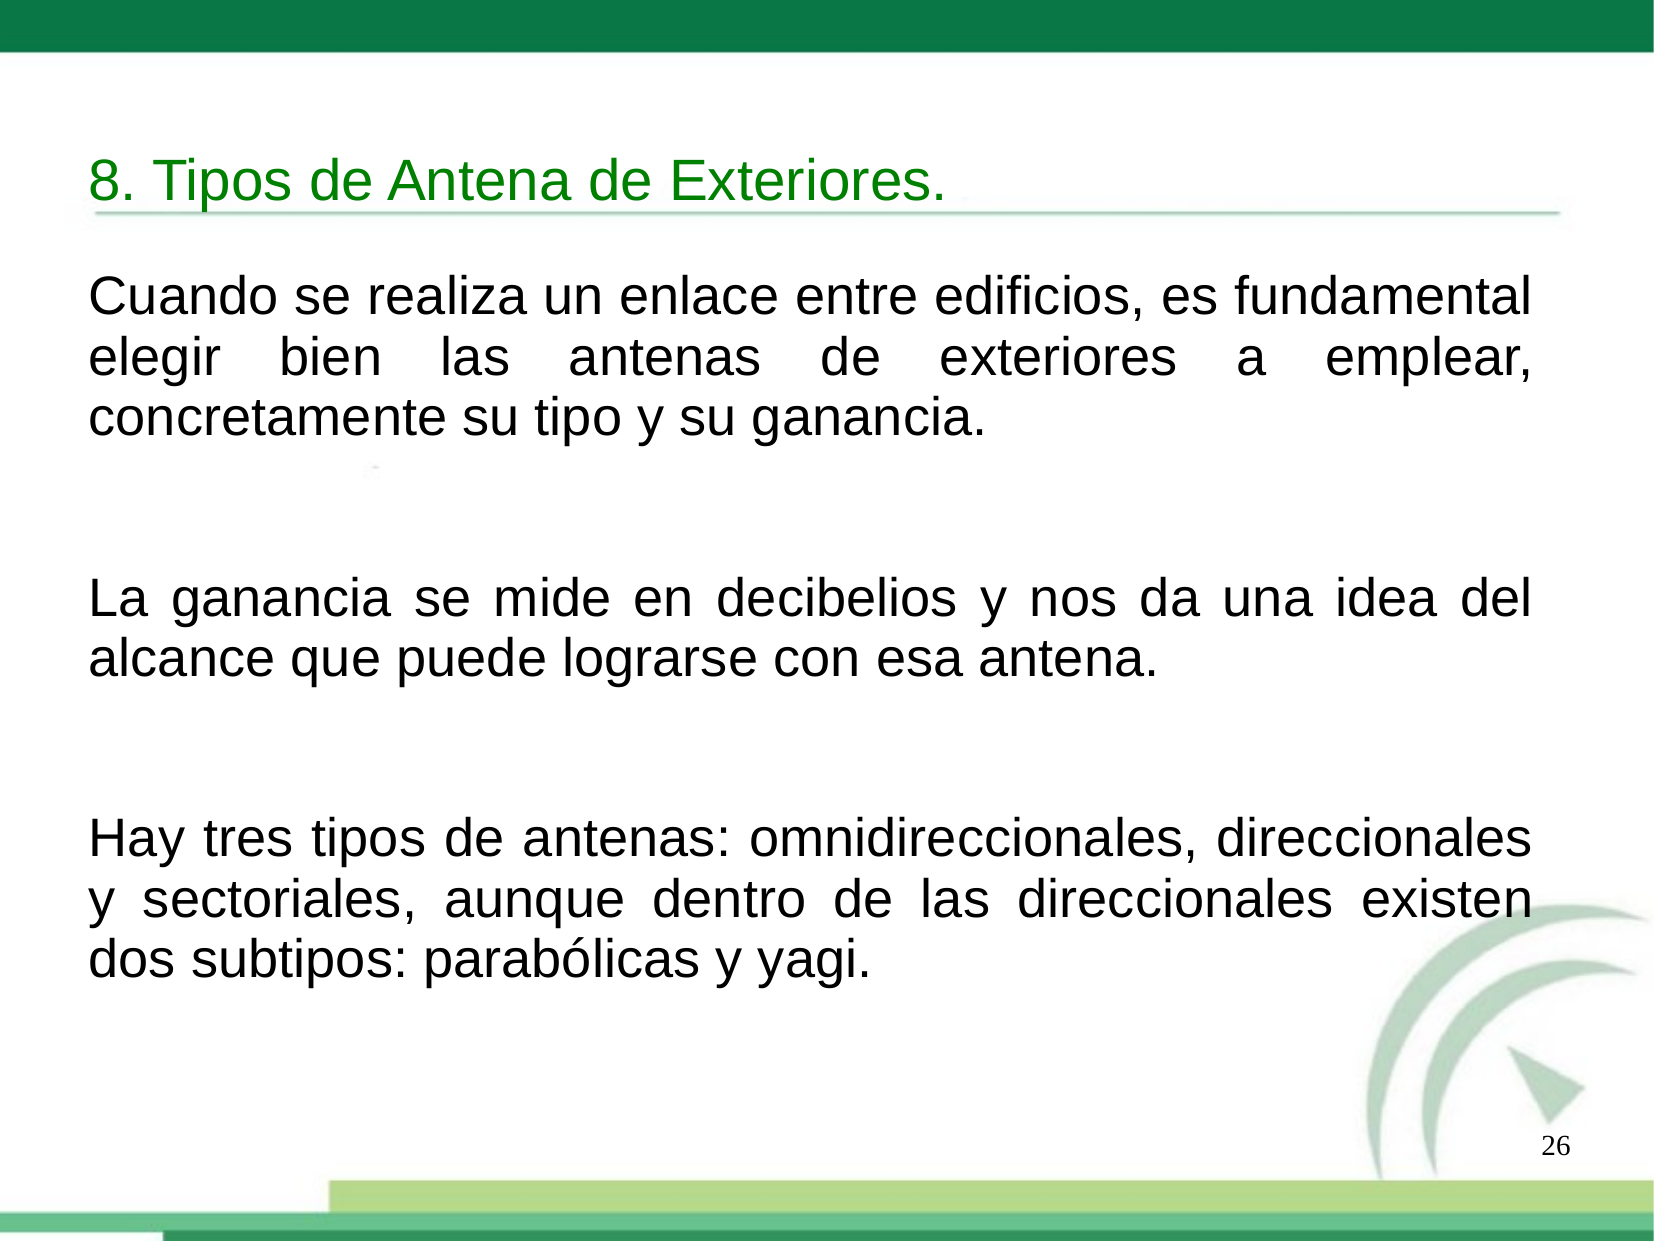

8. Tipos de Antena de Exteriores.
# Cuando se realiza un enlace entre edificios, es fundamental elegir bien las antenas de exteriores a emplear, concretamente su tipo y su ganancia.
La ganancia se mide en decibelios y nos da una idea del alcance que puede lograrse con esa antena.
Hay tres tipos de antenas: omnidireccionales, direccionales y sectoriales, aunque dentro de las direccionales existen dos subtipos: parabólicas y yagi.
26